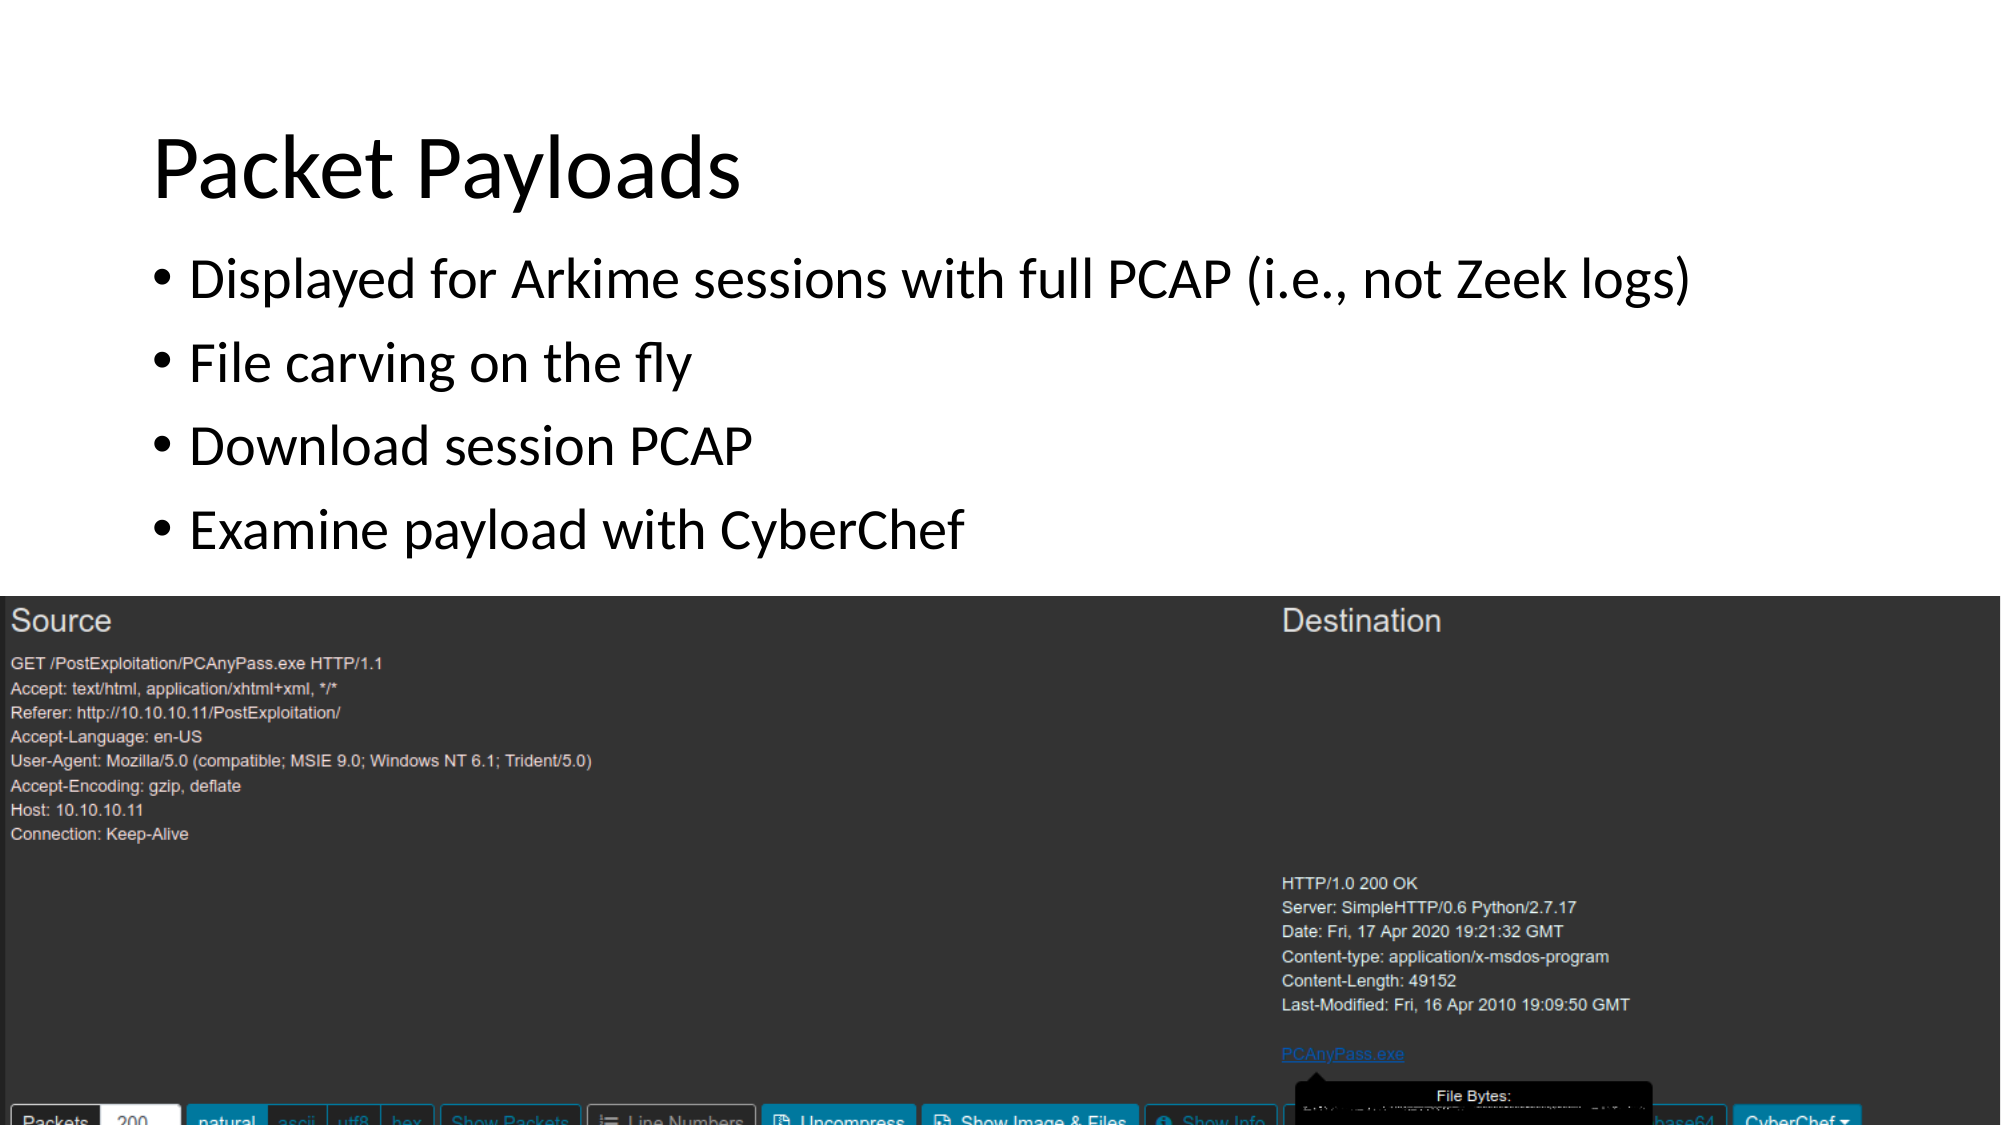

# Packet Payloads
Displayed for Arkime sessions with full PCAP (i.e., not Zeek logs)
File carving on the fly
Download session PCAP
Examine payload with CyberChef